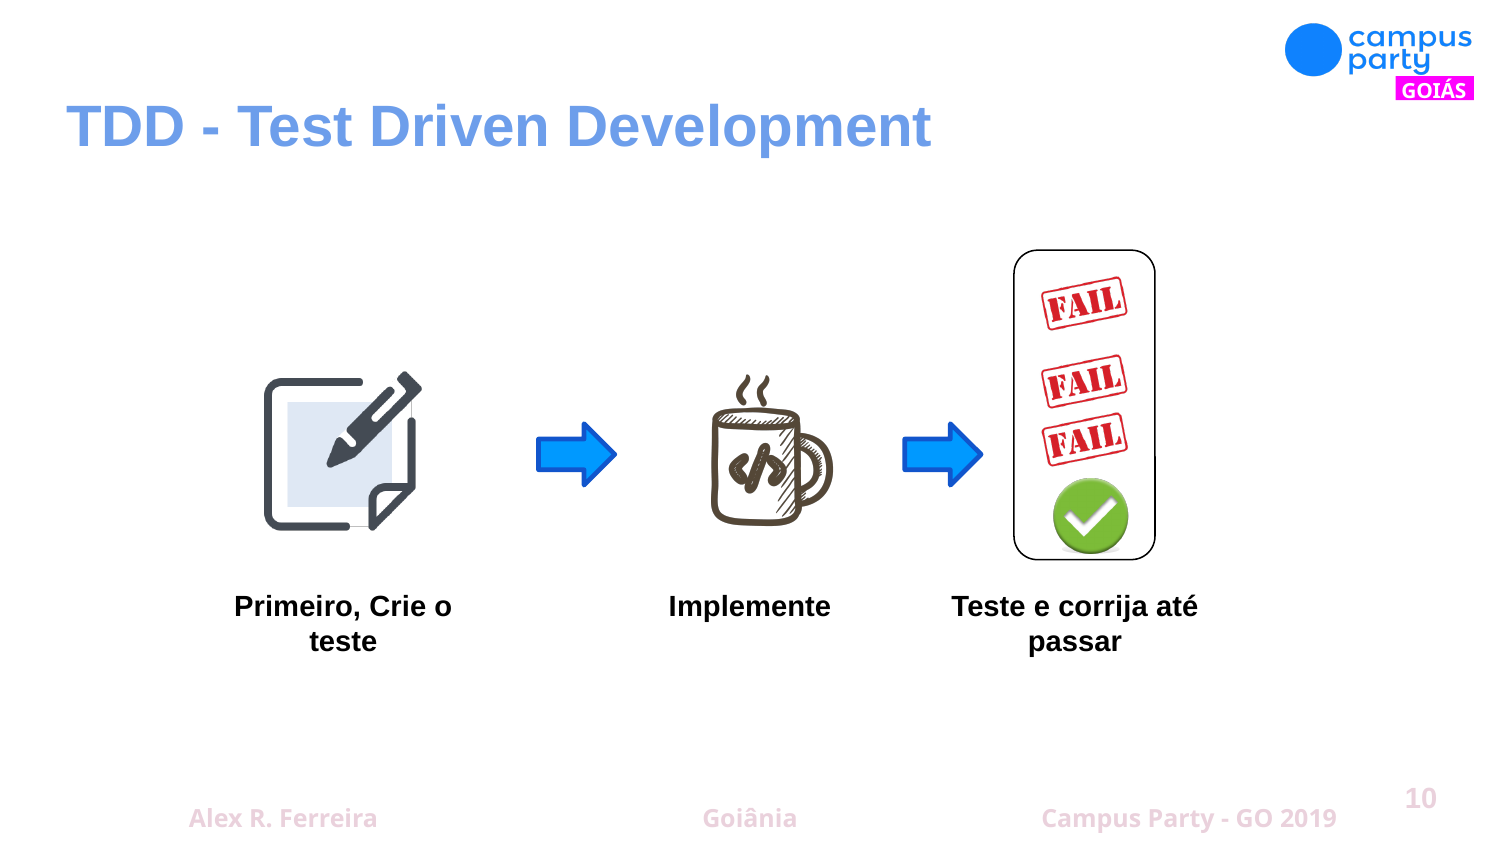

# TDD - Test Driven Development
Primeiro, Crie o teste
Implemente
Teste e corrija até passar